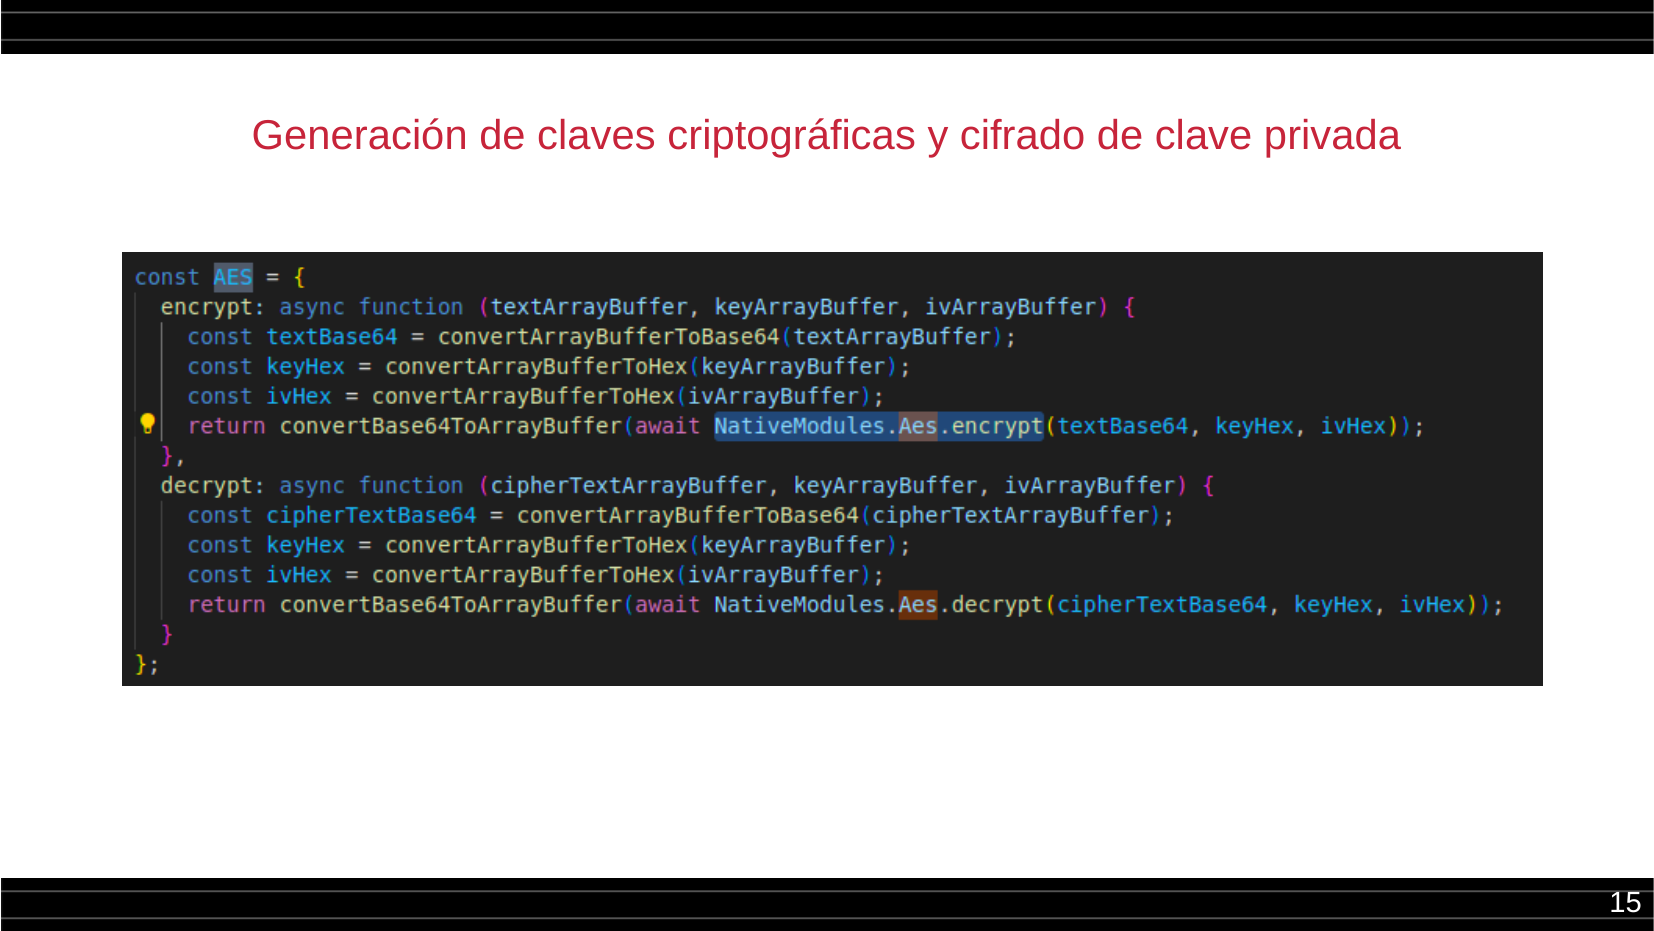

# Generación de claves criptográficas y cifrado de clave privada